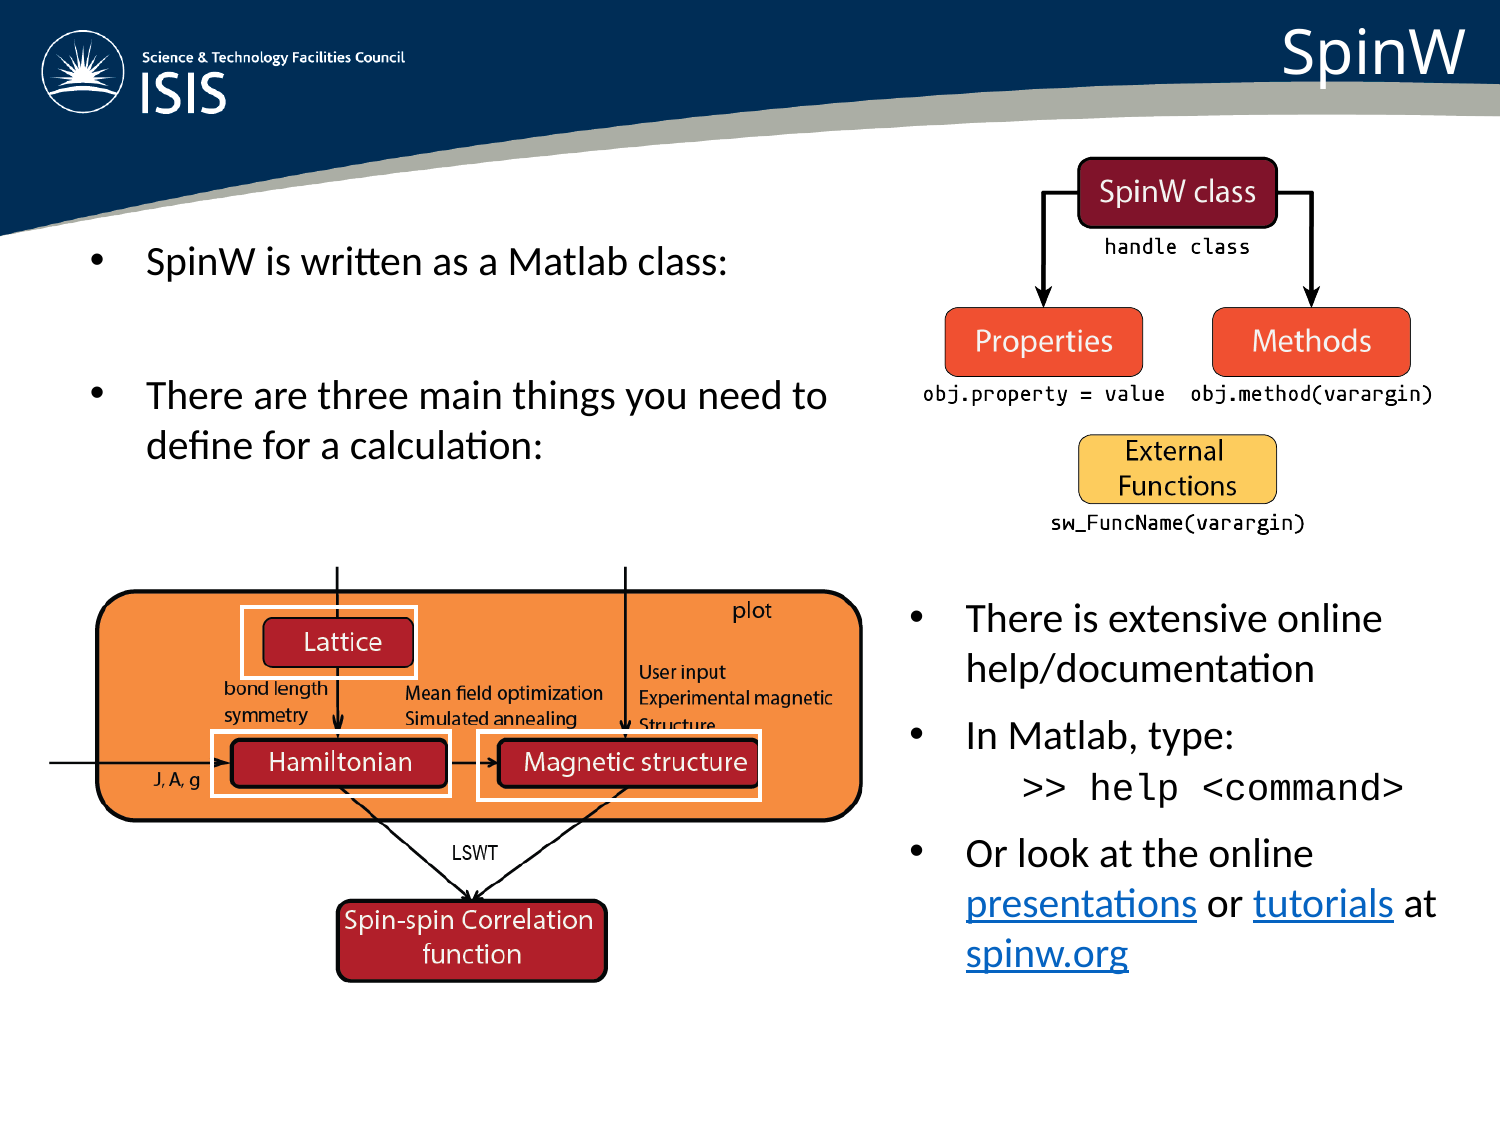

SpinW
# SpinW is written as a Matlab class:
There are three main things you need to define for a calculation:
There is extensive online help/documentation
In Matlab, type:
>> help <command>
Or look at the online presentations or tutorials at spinw.org